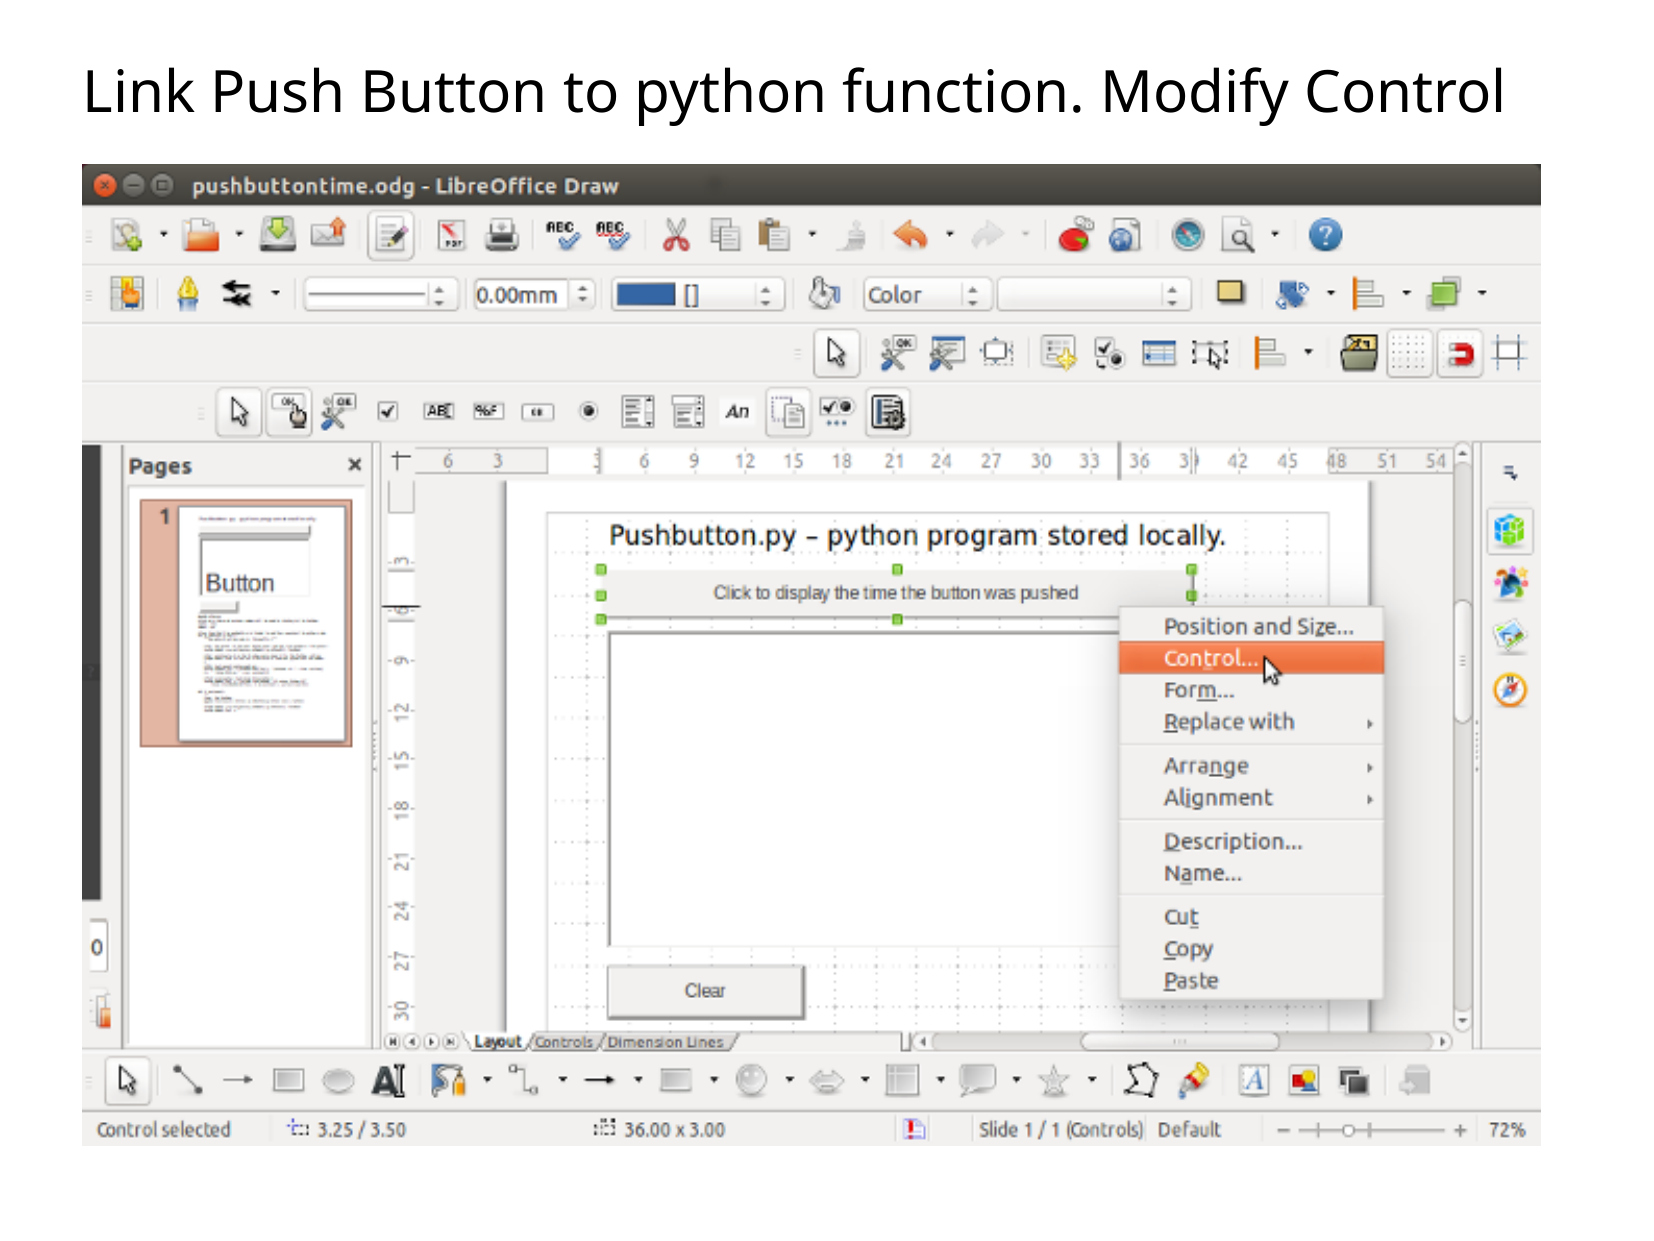

# Link Push Button to python function. Modify Control